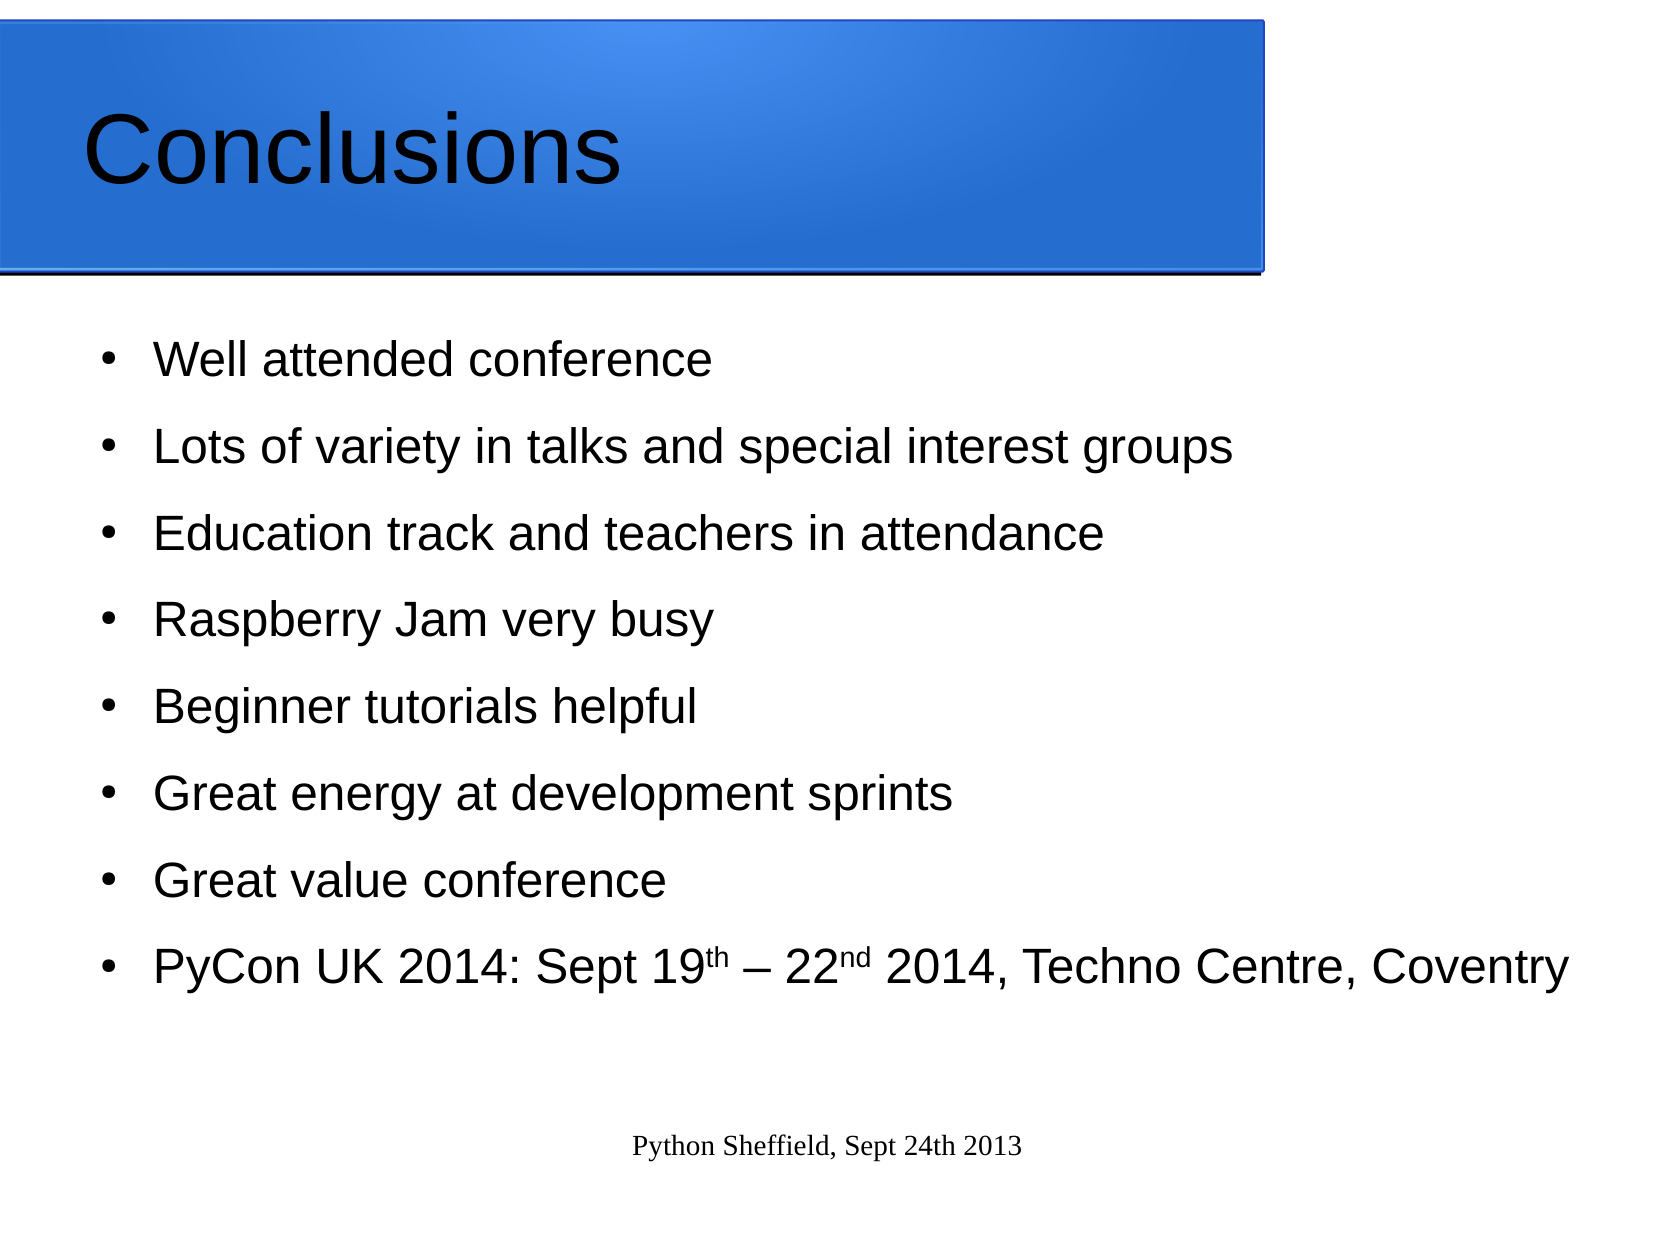

# Conclusions
Well attended conference
Lots of variety in talks and special interest groups
Education track and teachers in attendance
Raspberry Jam very busy
Beginner tutorials helpful
Great energy at development sprints
Great value conference
PyCon UK 2014: Sept 19th – 22nd 2014, Techno Centre, Coventry
Python Sheffield, Sept 24th 2013